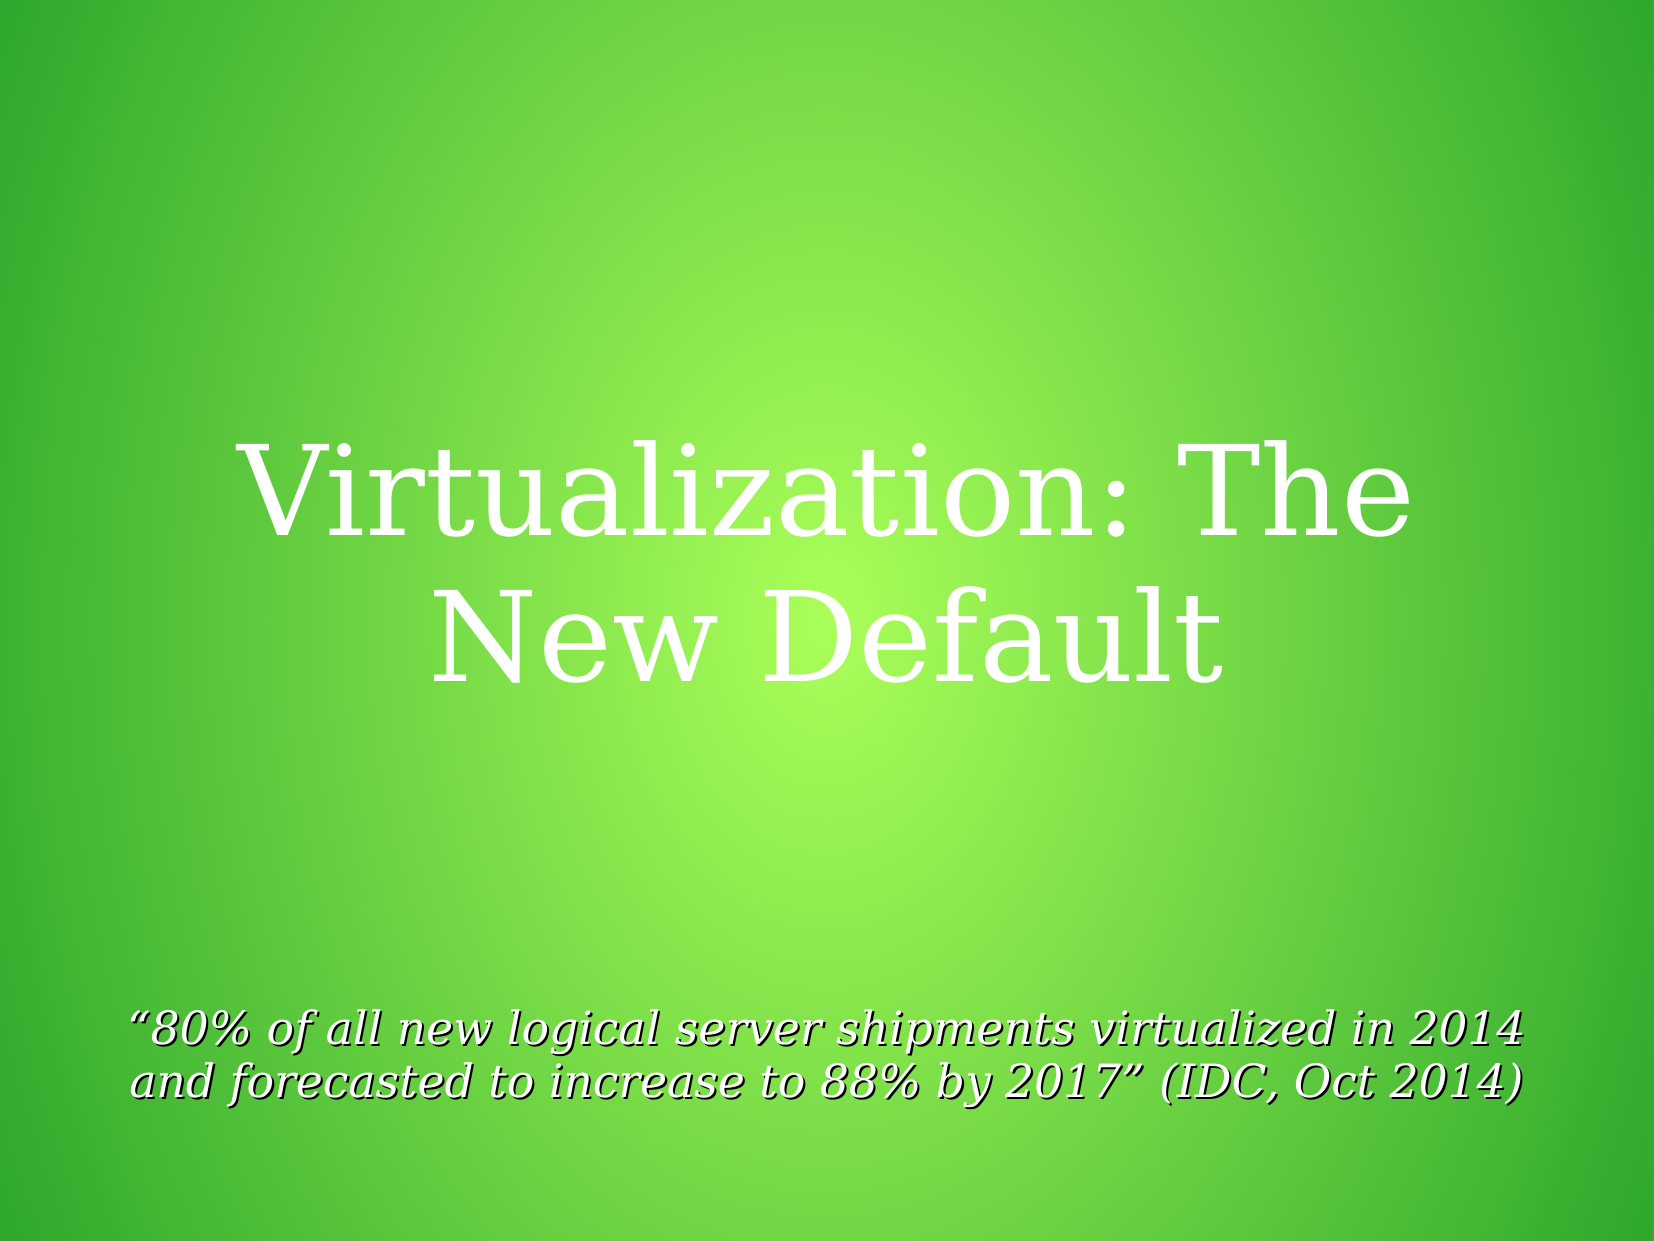

# Virtualization: The New Default
“80% of all new logical server shipments virtualized in 2014 and forecasted to increase to 88% by 2017” (IDC, Oct 2014)